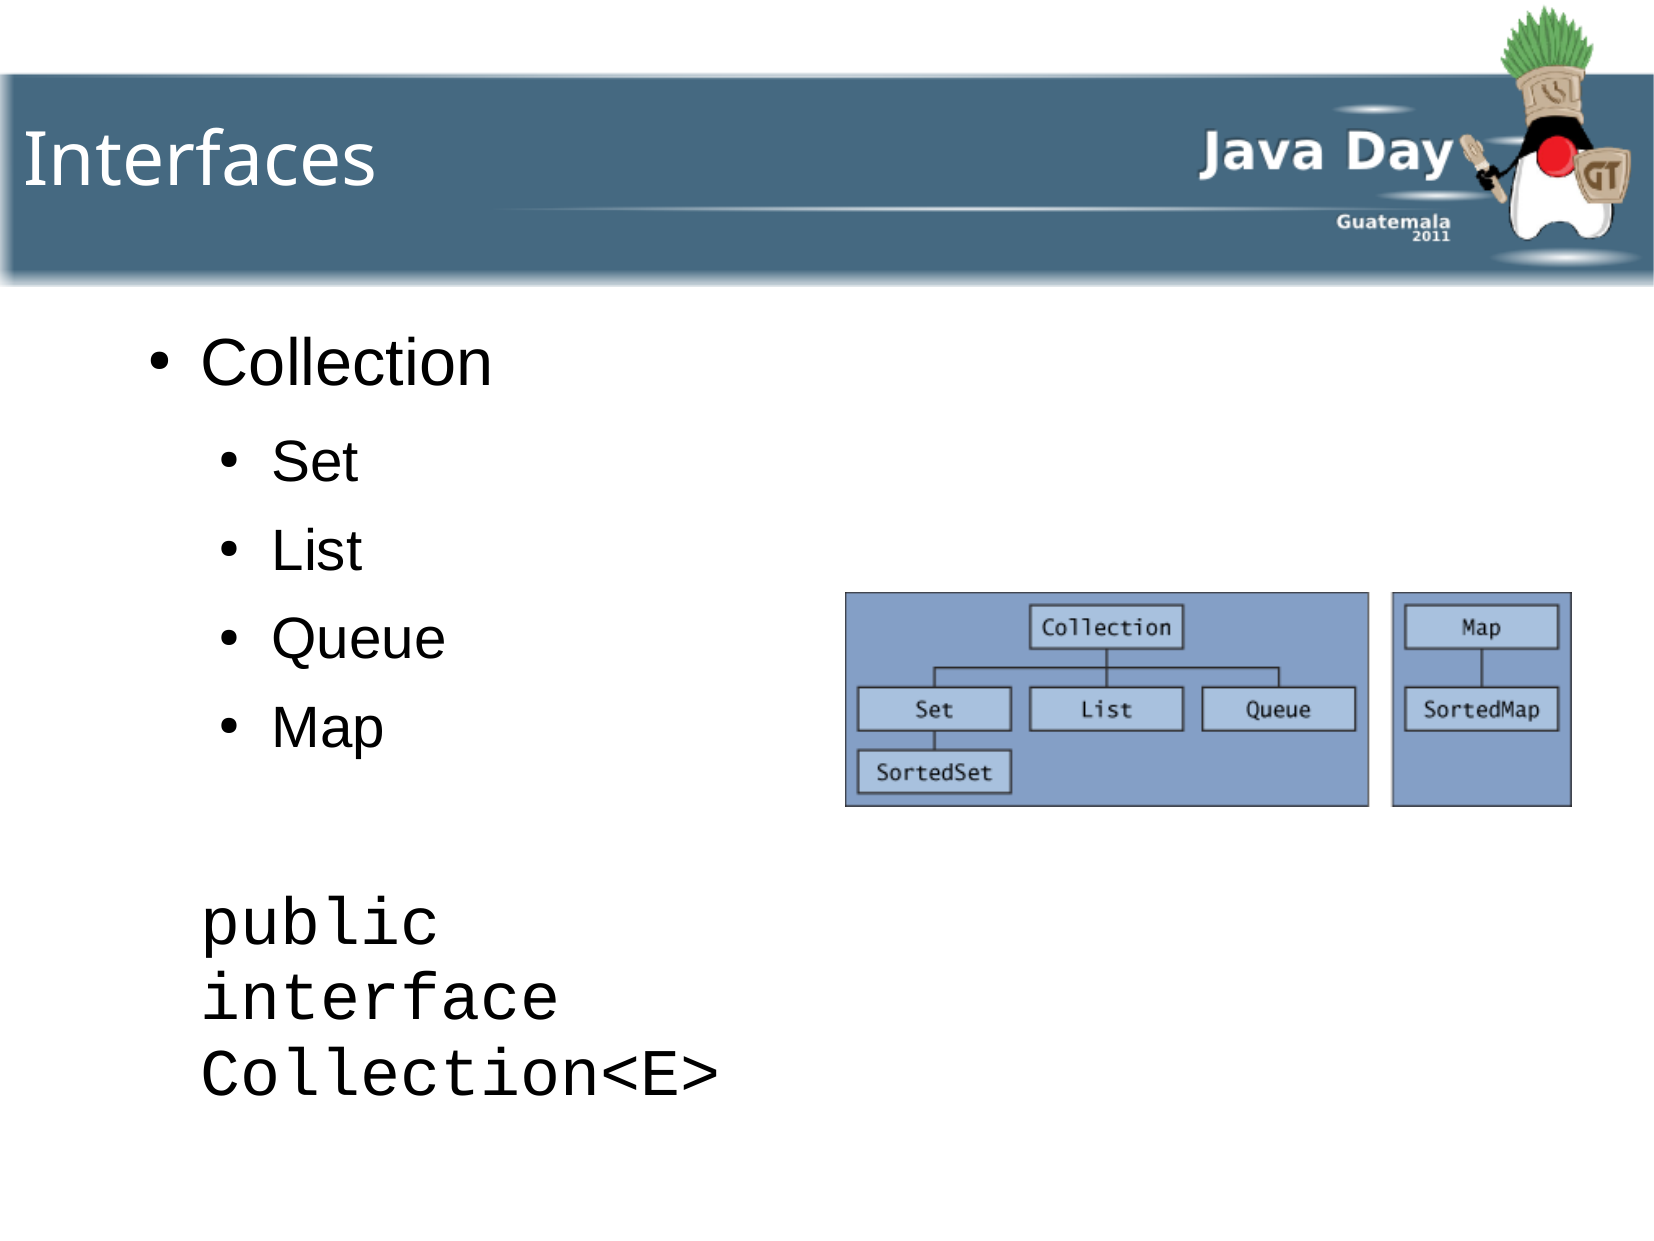

# Interfaces
Collection
Set
List
Queue
Map
public interface Collection<E>